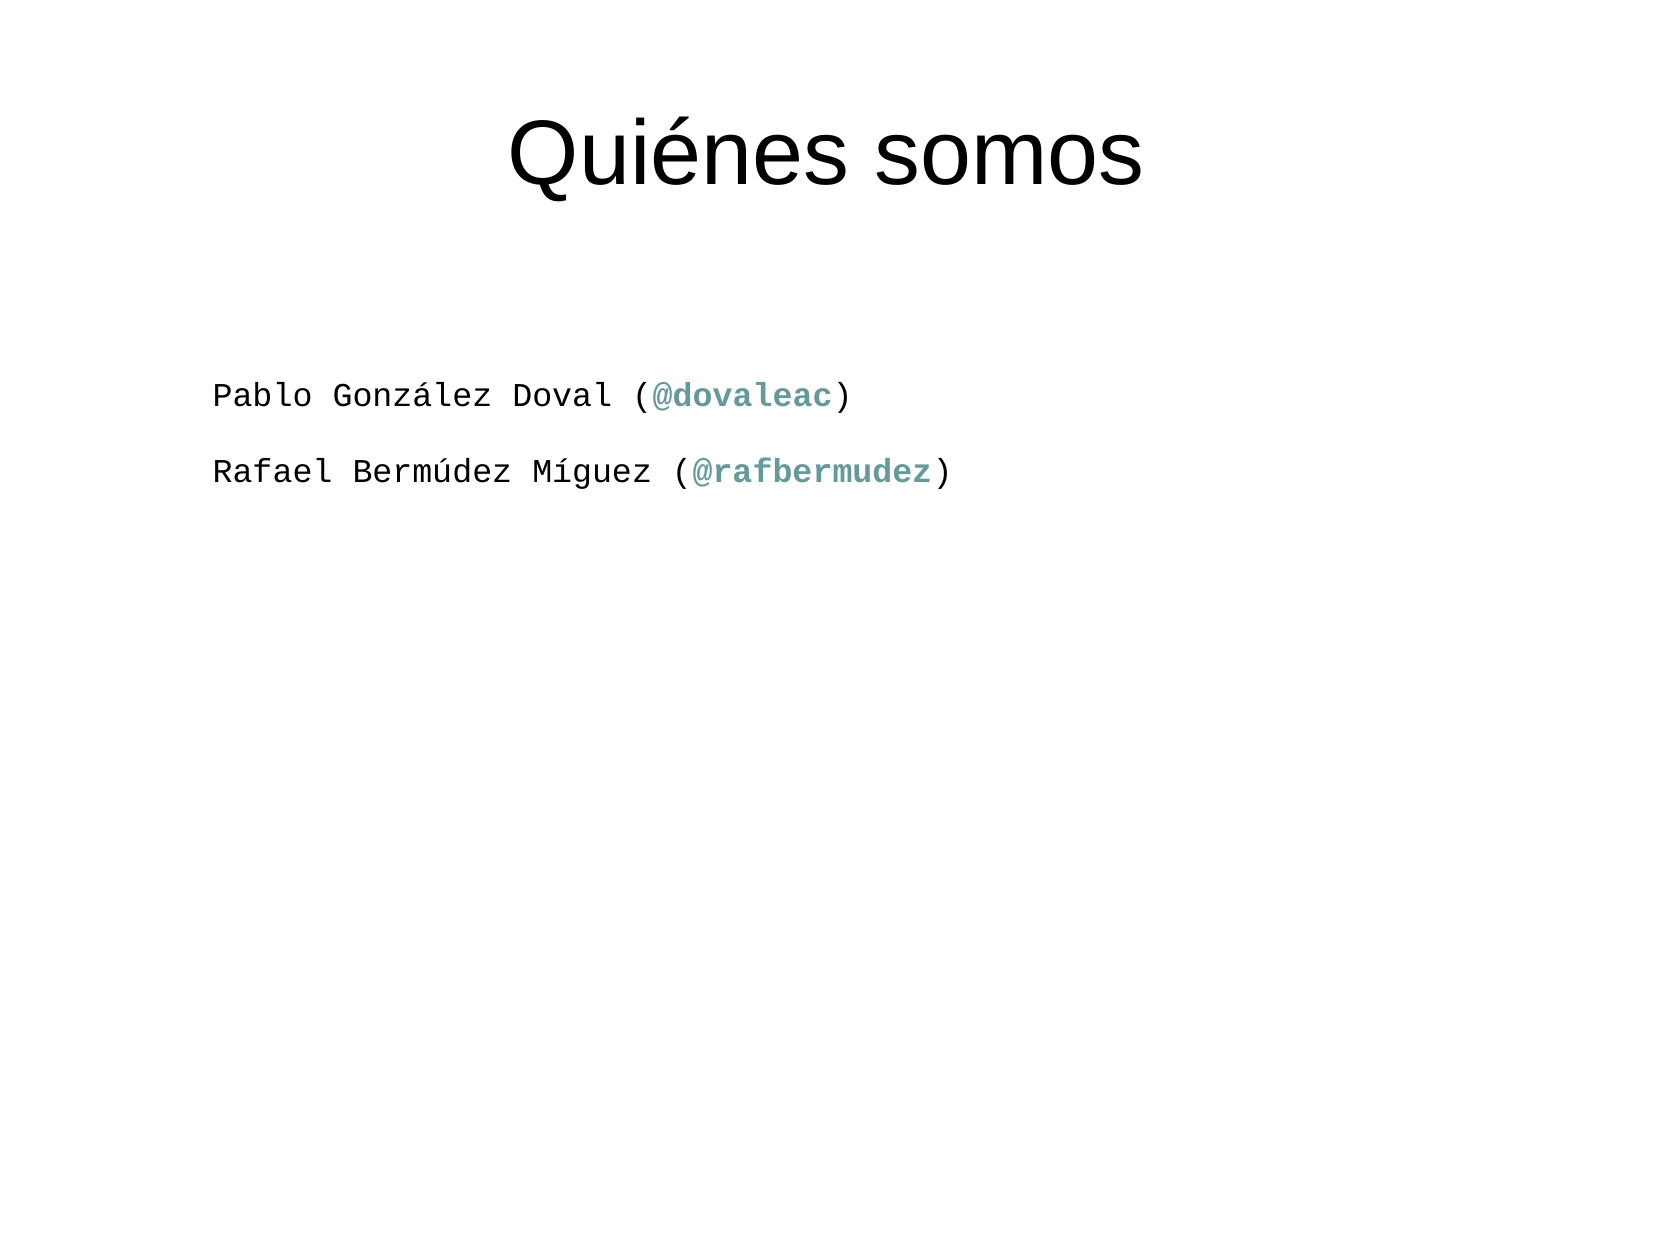

# Quiénes somos
Pablo González Doval (@dovaleac)
Rafael Bermúdez Míguez (@rafbermudez)